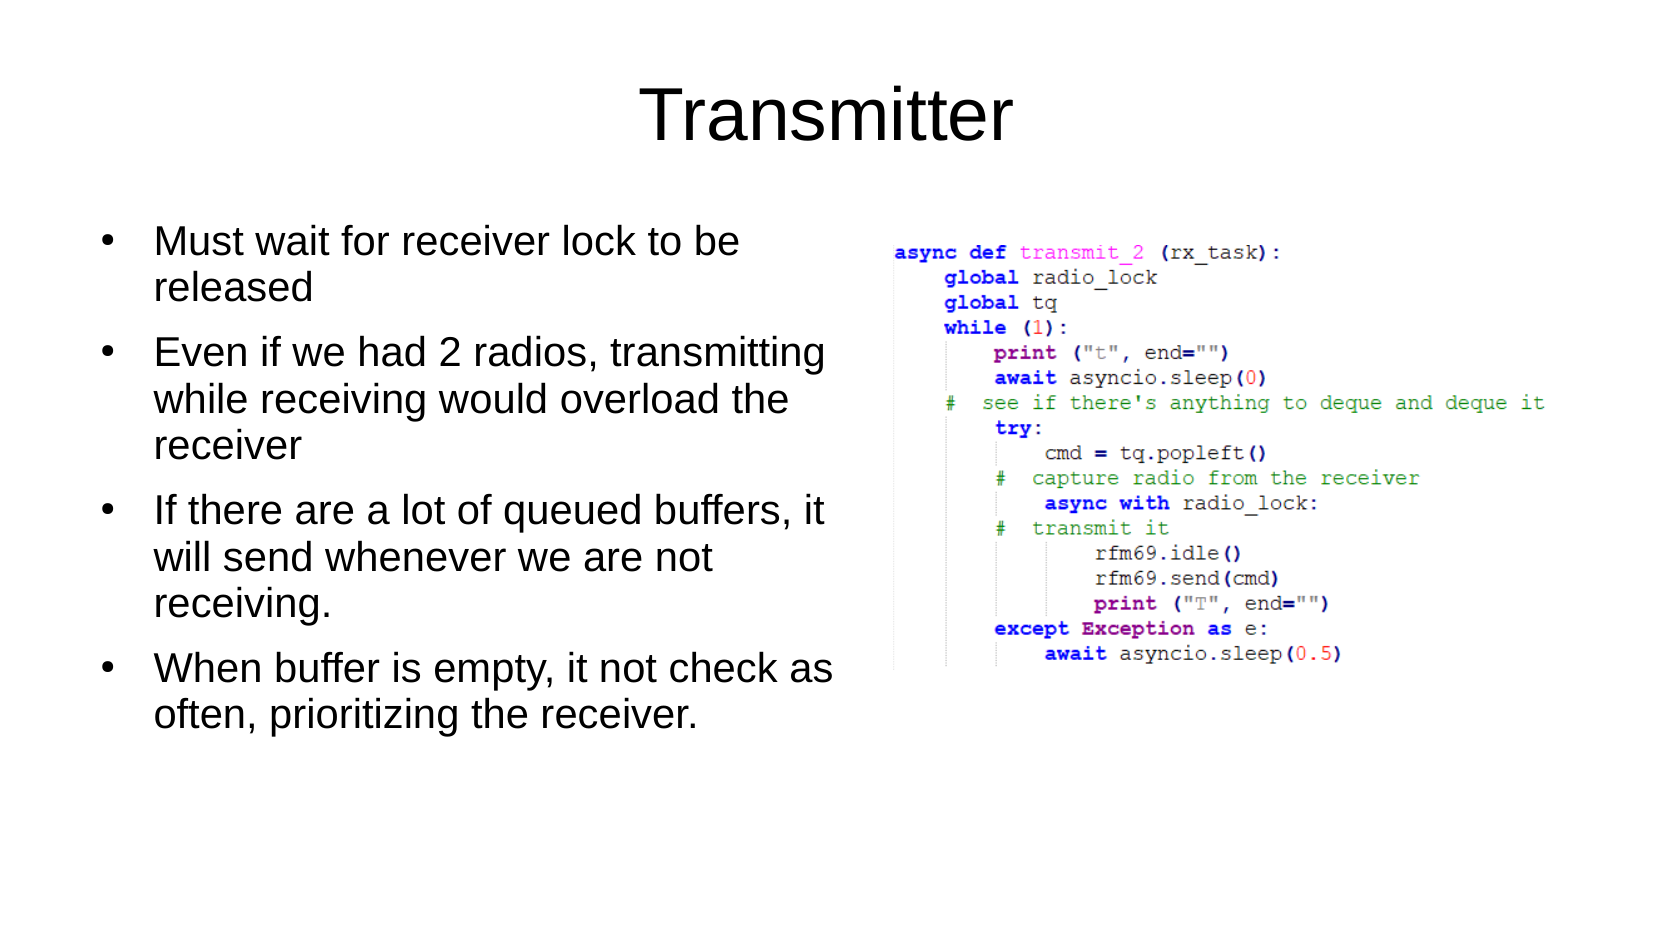

# Transmitter
Must wait for receiver lock to be released
Even if we had 2 radios, transmitting while receiving would overload the receiver
If there are a lot of queued buffers, it will send whenever we are not receiving.
When buffer is empty, it not check as often, prioritizing the receiver.